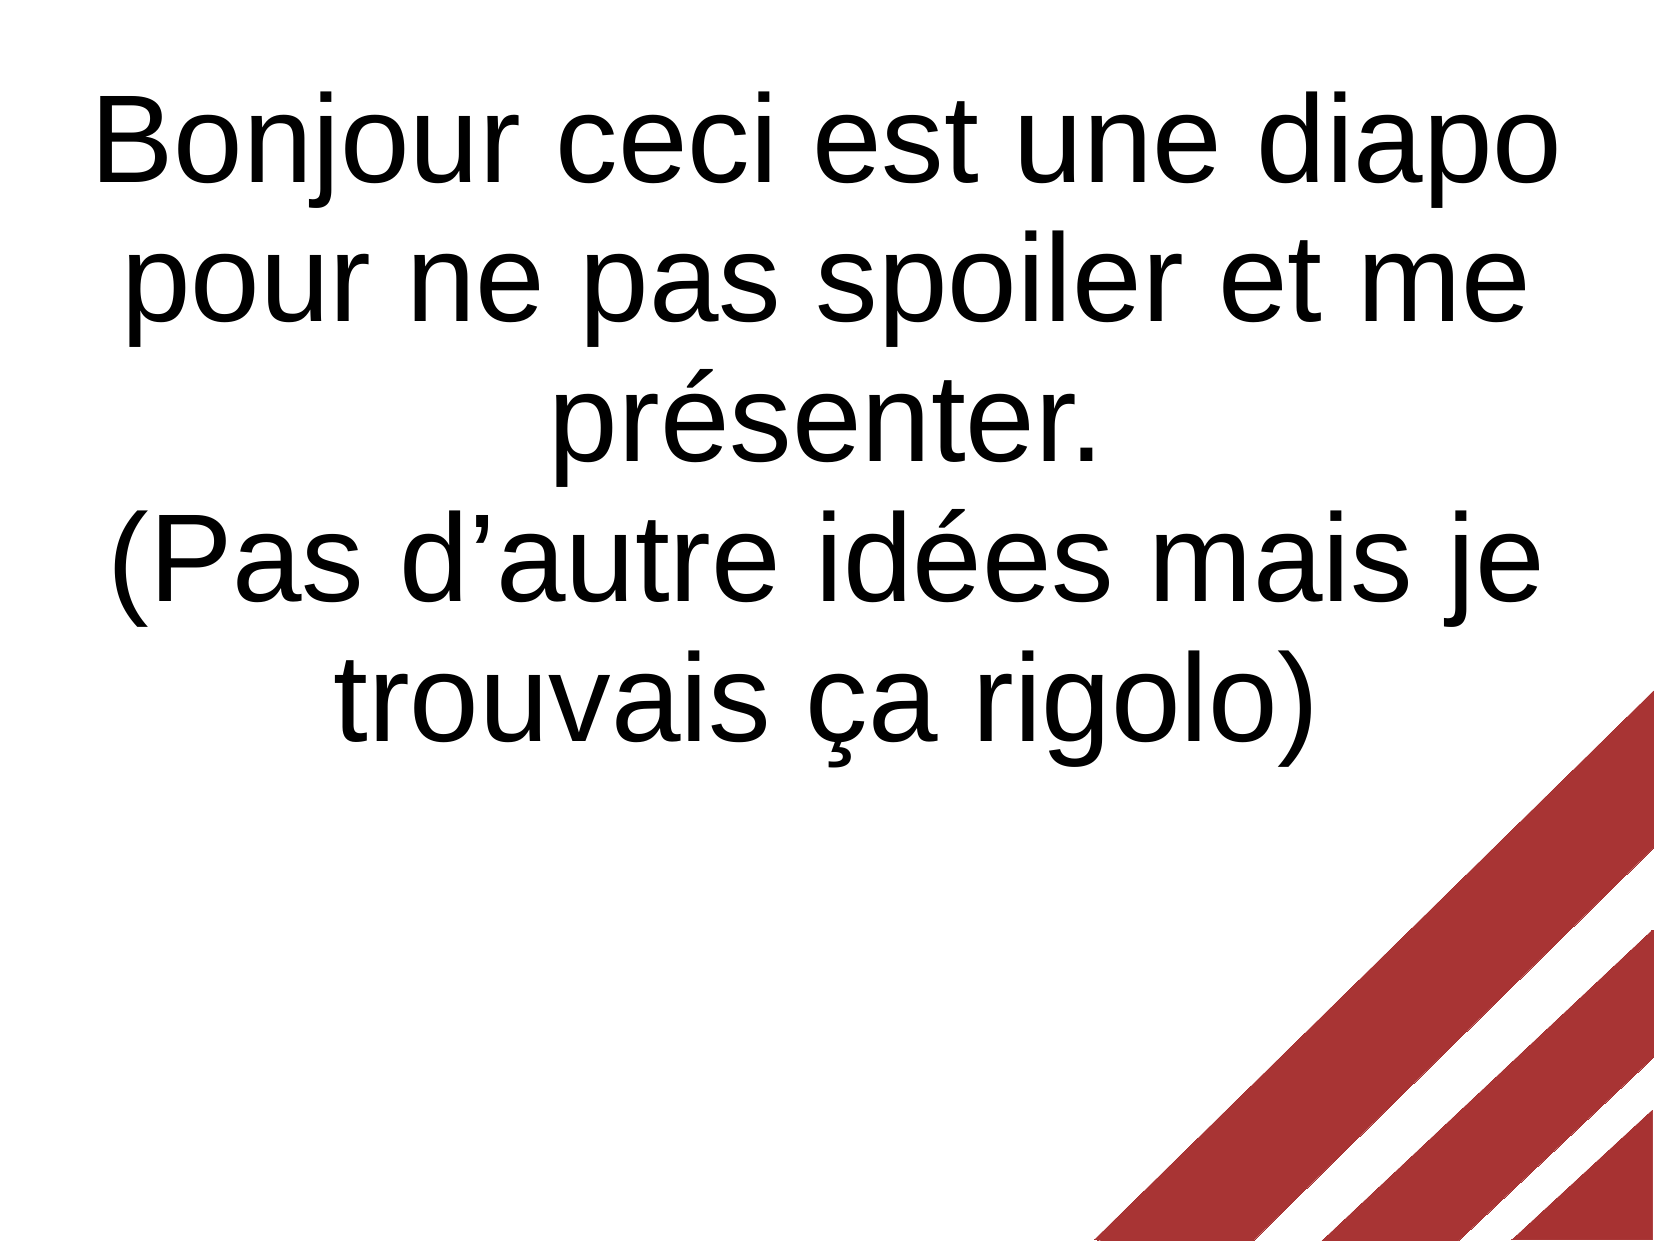

# Bonjour ceci est une diapo pour ne pas spoiler et me présenter. (Pas d’autre idées mais je trouvais ça rigolo)